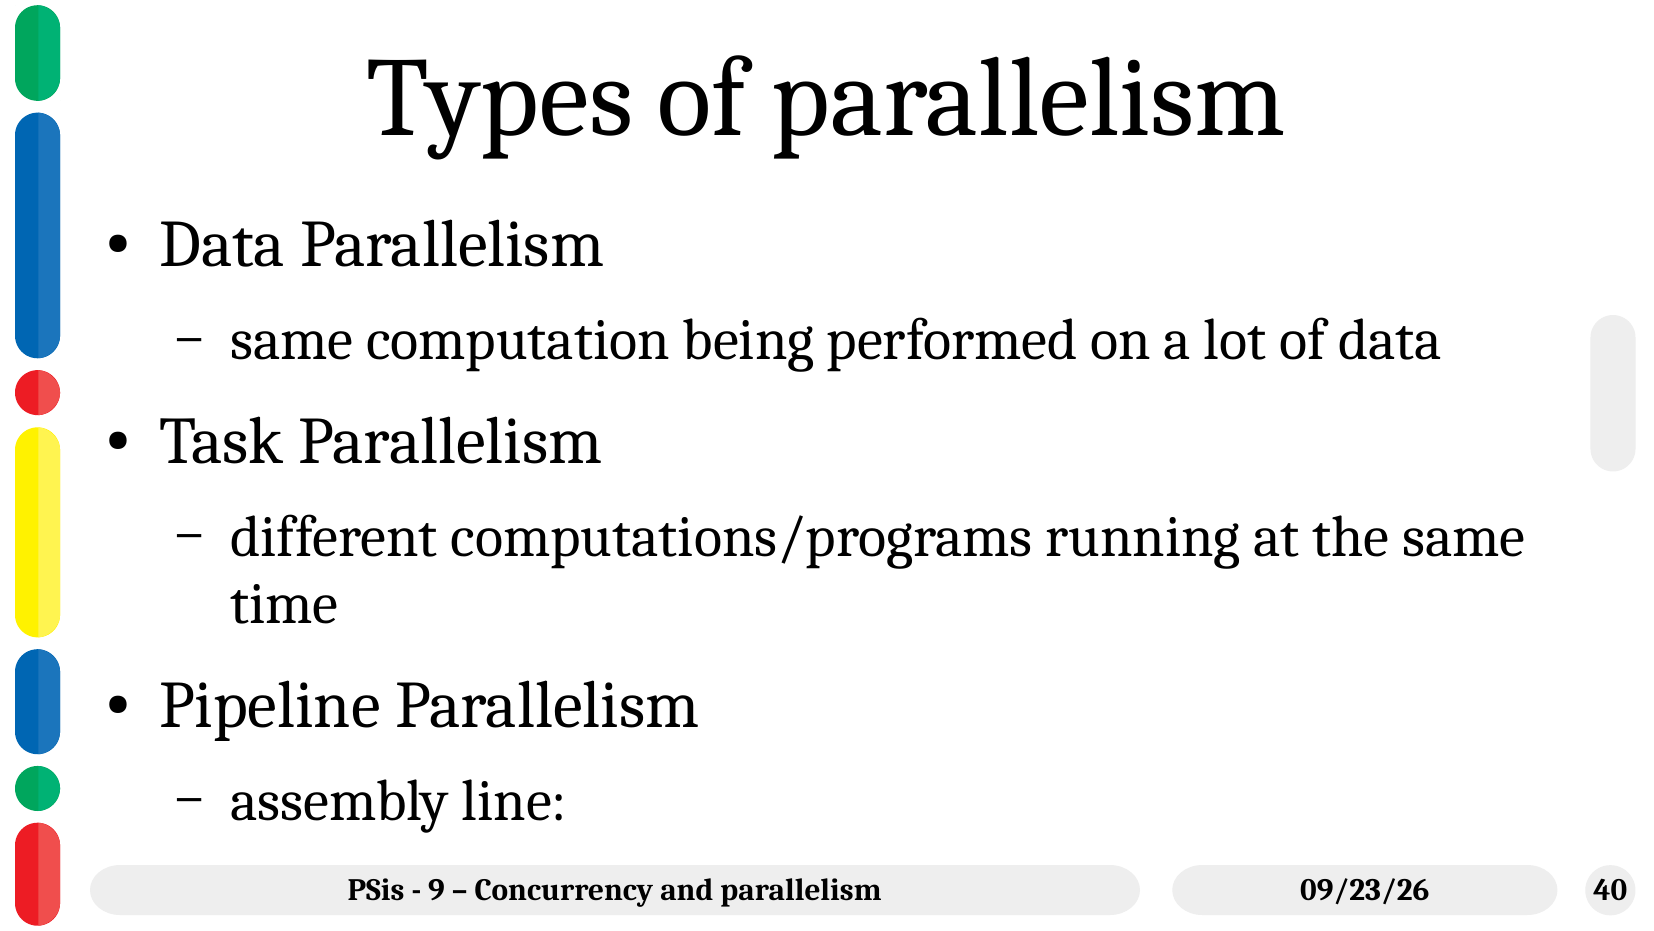

# Types of parallelism
Data Parallelism
same computation being performed on a lot of data
Task Parallelism
different computations/programs running at the same time
Pipeline Parallelism
assembly line:
PSis - 9 – Concurrency and parallelism
40